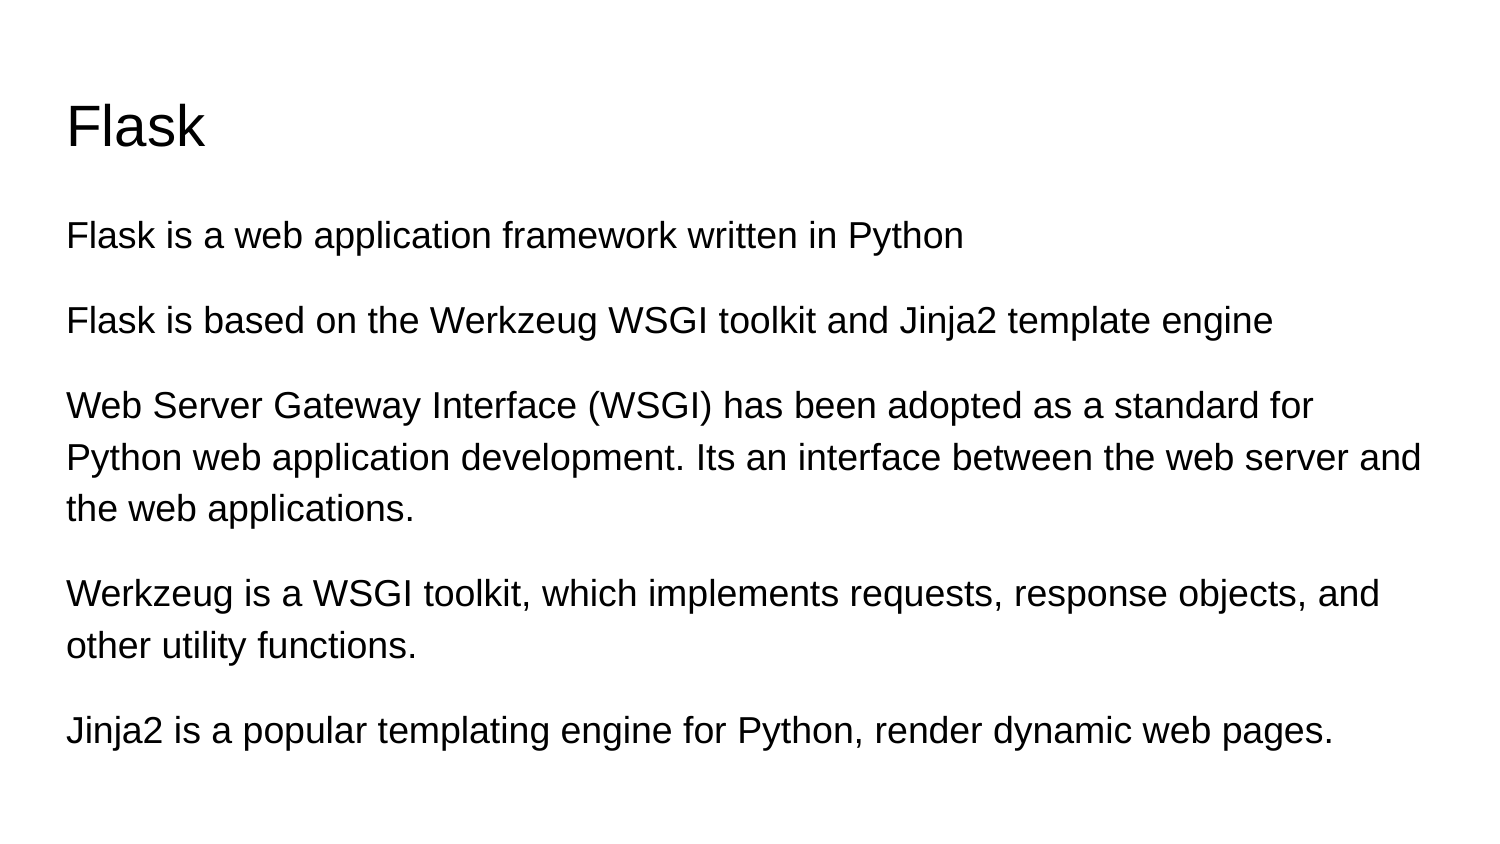

# Flask
Flask is a web application framework written in Python
Flask is based on the Werkzeug WSGI toolkit and Jinja2 template engine
Web Server Gateway Interface (WSGI) has been adopted as a standard for Python web application development. Its an interface between the web server and the web applications.
Werkzeug is a WSGI toolkit, which implements requests, response objects, and other utility functions.
Jinja2 is a popular templating engine for Python, render dynamic web pages.